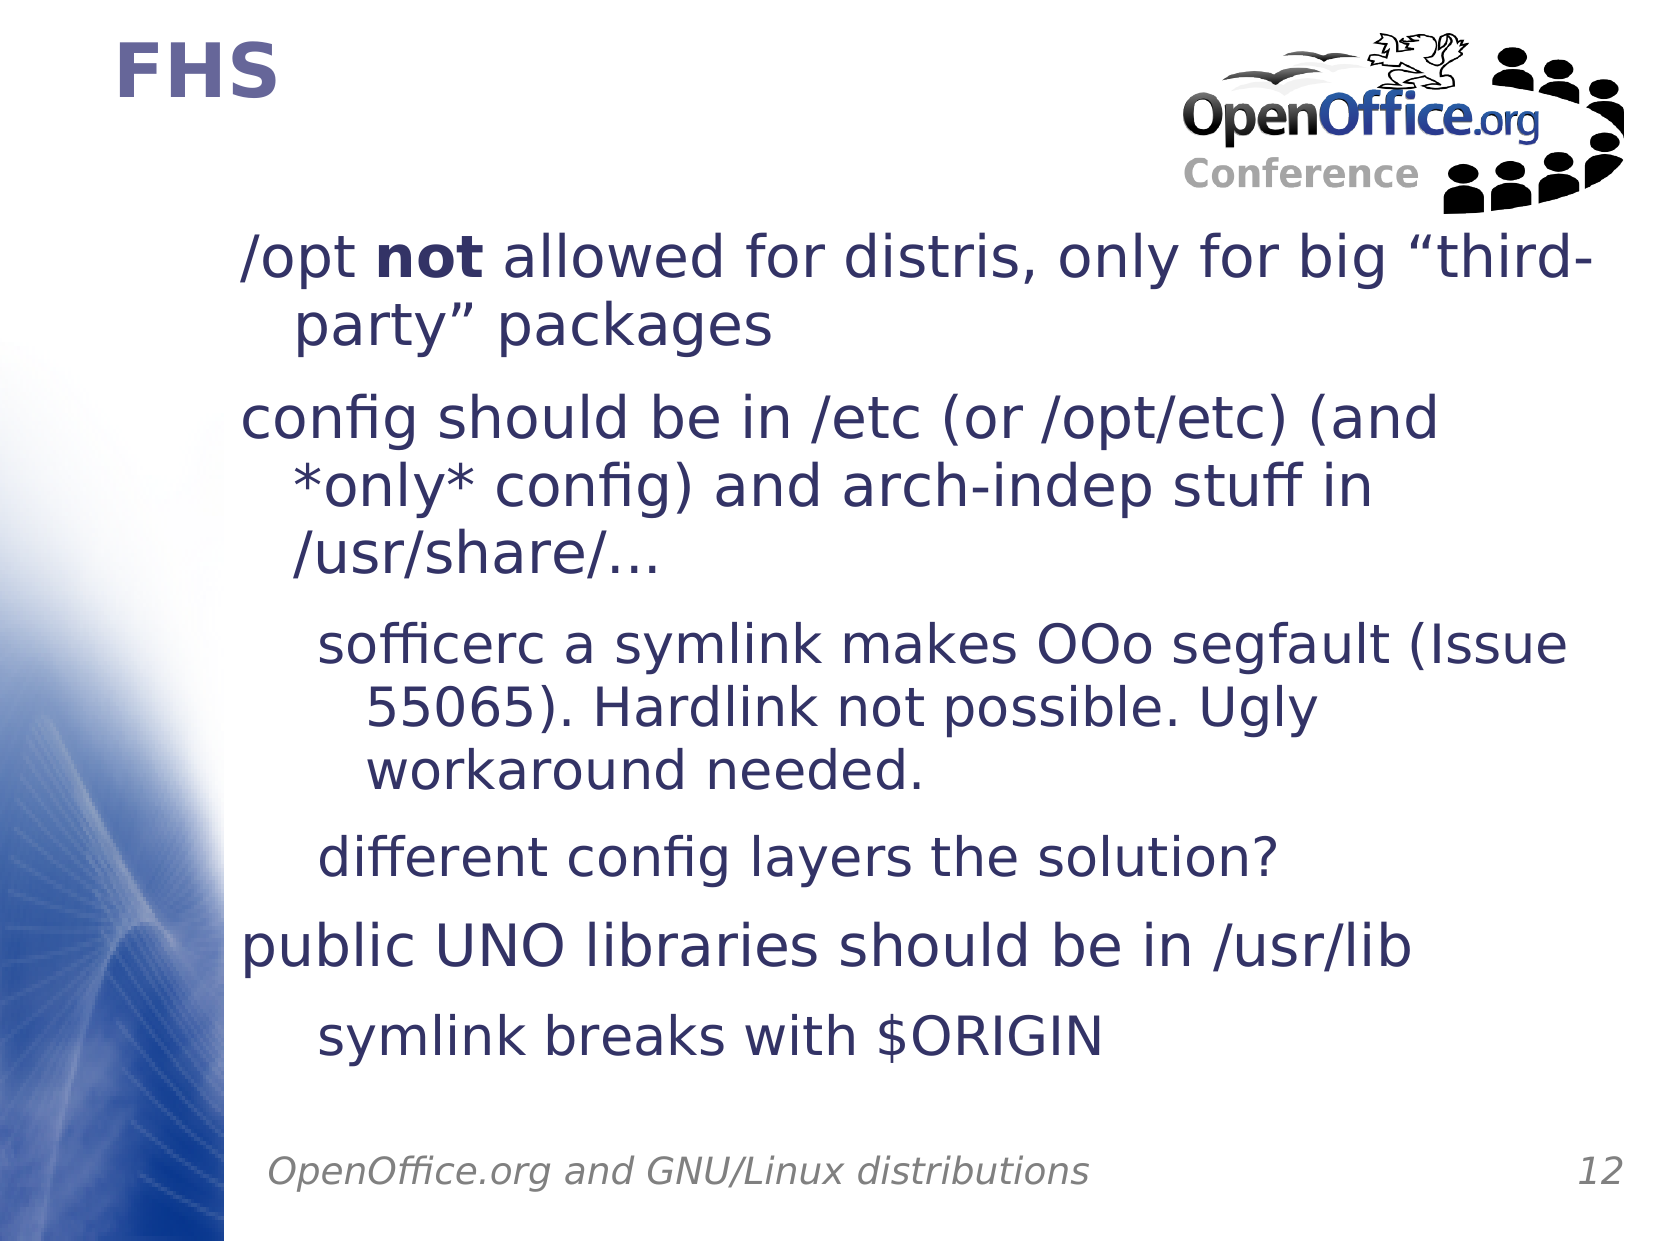

# FHS
/opt not allowed for distris, only for big “third-party” packages
config should be in /etc (or /opt/etc) (and *only* config) and arch-indep stuff in /usr/share/...
sofficerc a symlink makes OOo segfault (Issue 55065). Hardlink not possible. Ugly workaround needed.
different config layers the solution?
public UNO libraries should be in /usr/lib
symlink breaks with $ORIGIN